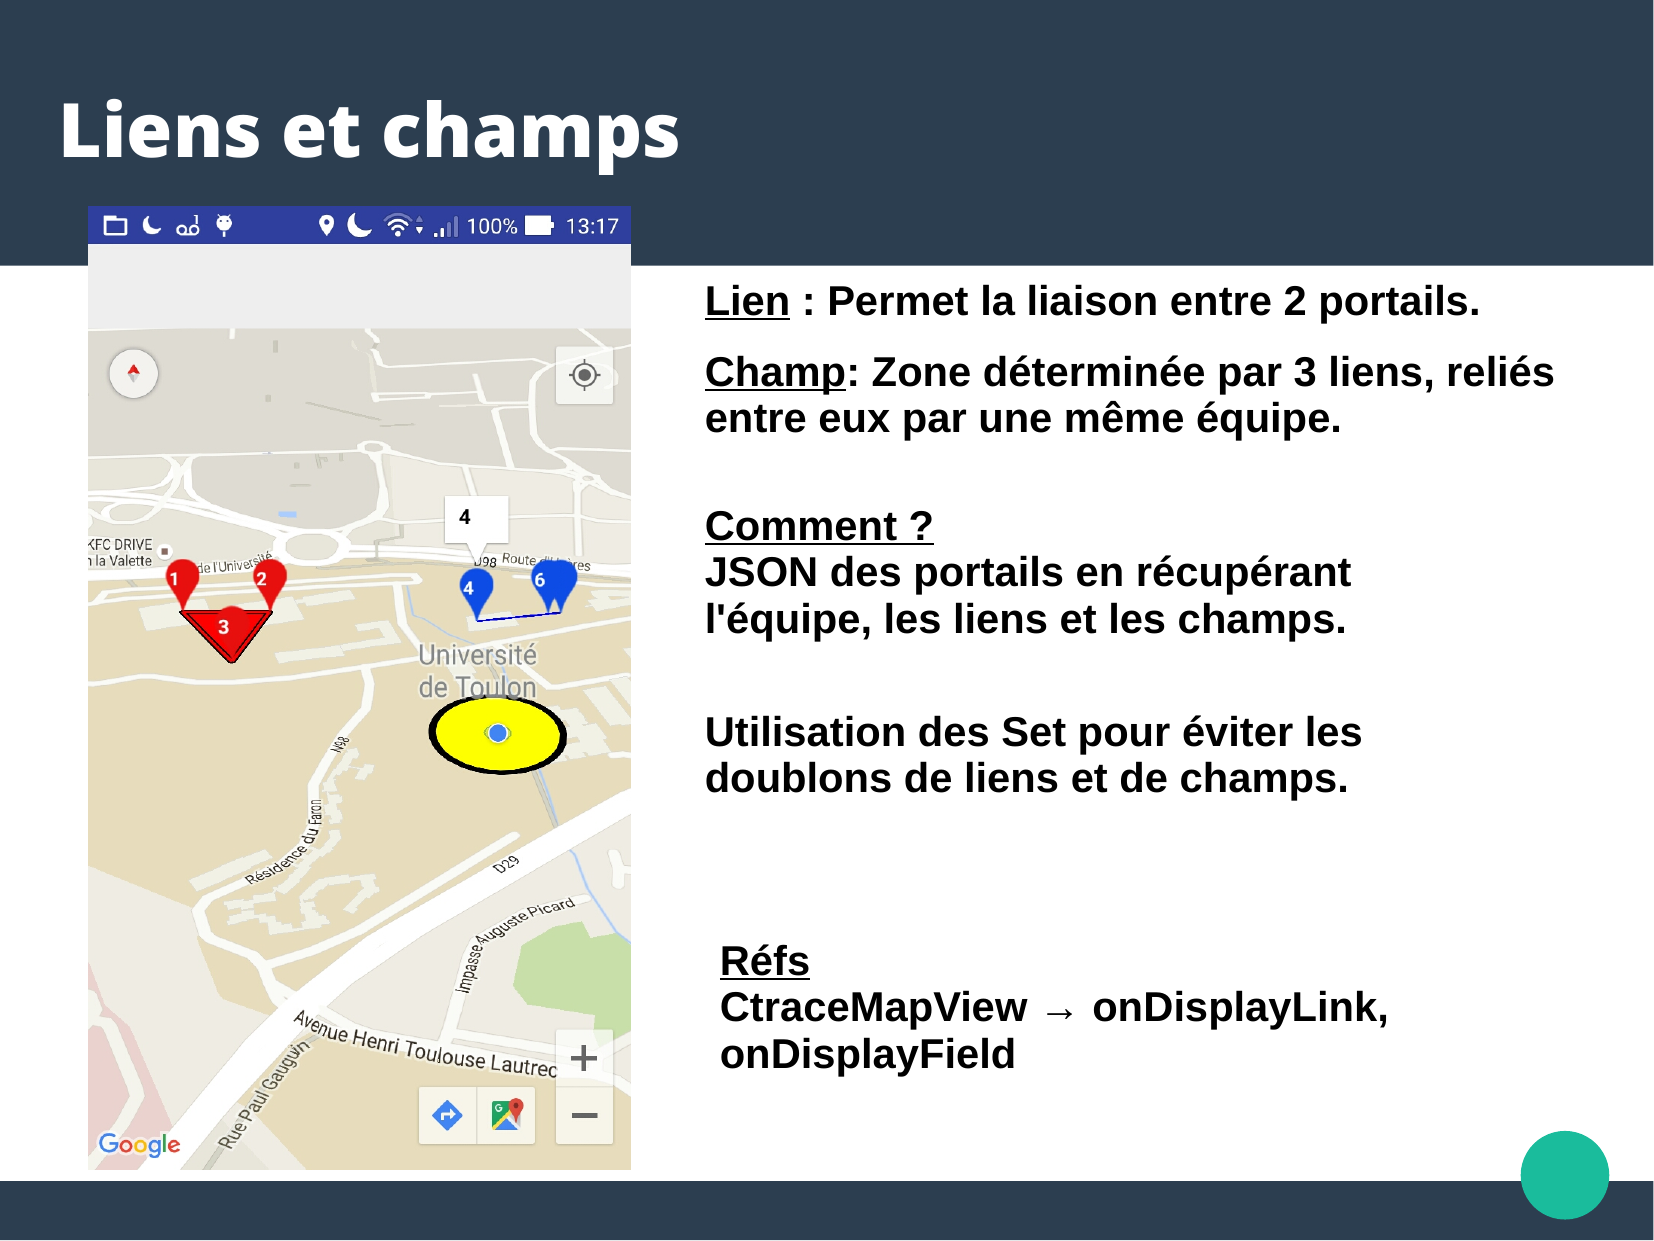

# Liens et champs
Lien : Permet la liaison entre 2 portails.
Champ: Zone déterminée par 3 liens, reliés entre eux par une même équipe.
Comment ?
JSON des portails en récupérant l'équipe, les liens et les champs.
Utilisation des Set pour éviter les doublons de liens et de champs.
Réfs
CtraceMapView → onDisplayLink, onDisplayField